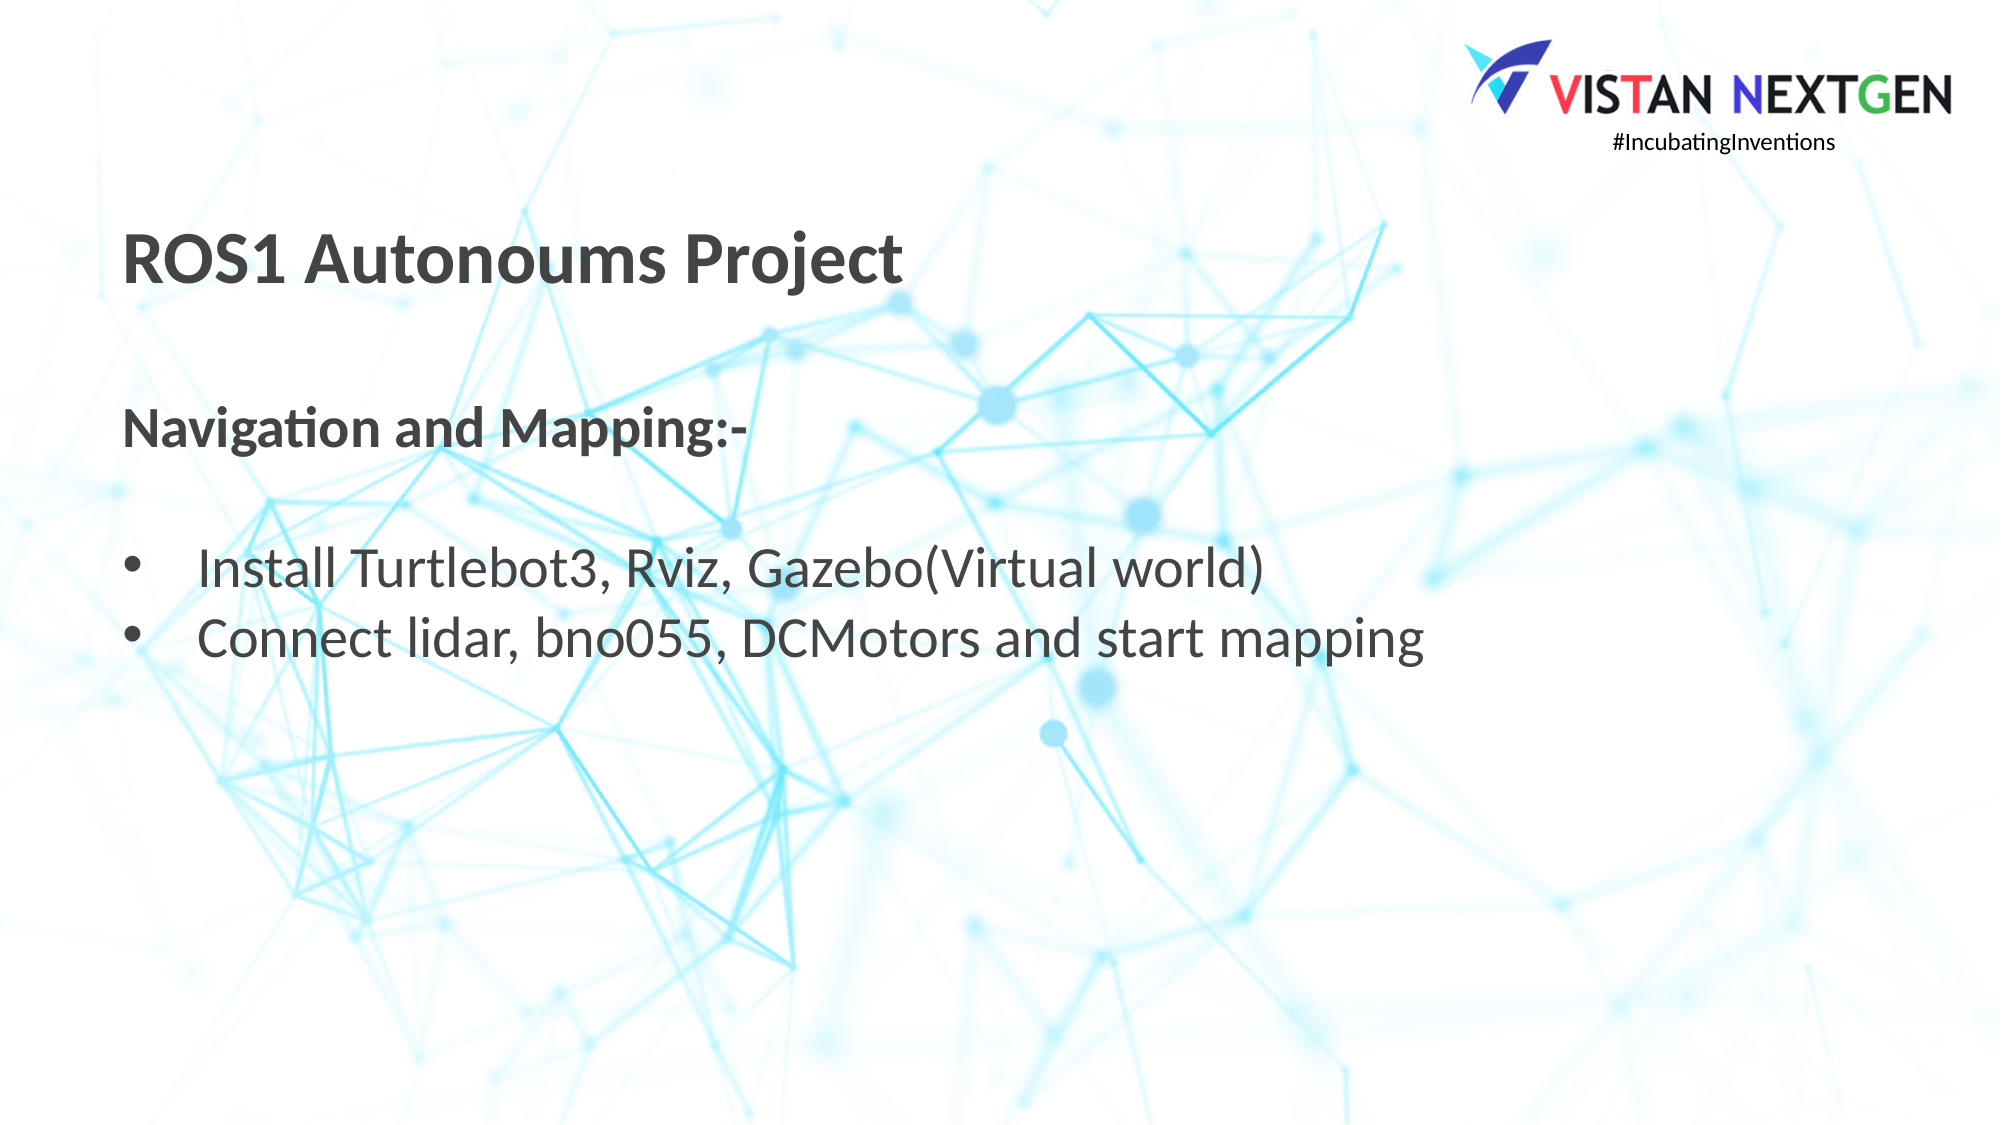

#IncubatingInventions
ROS1 Autonoums Project
Navigation and Mapping:-
Install Turtlebot3, Rviz, Gazebo(Virtual world)
Connect lidar, bno055, DCMotors and start mapping